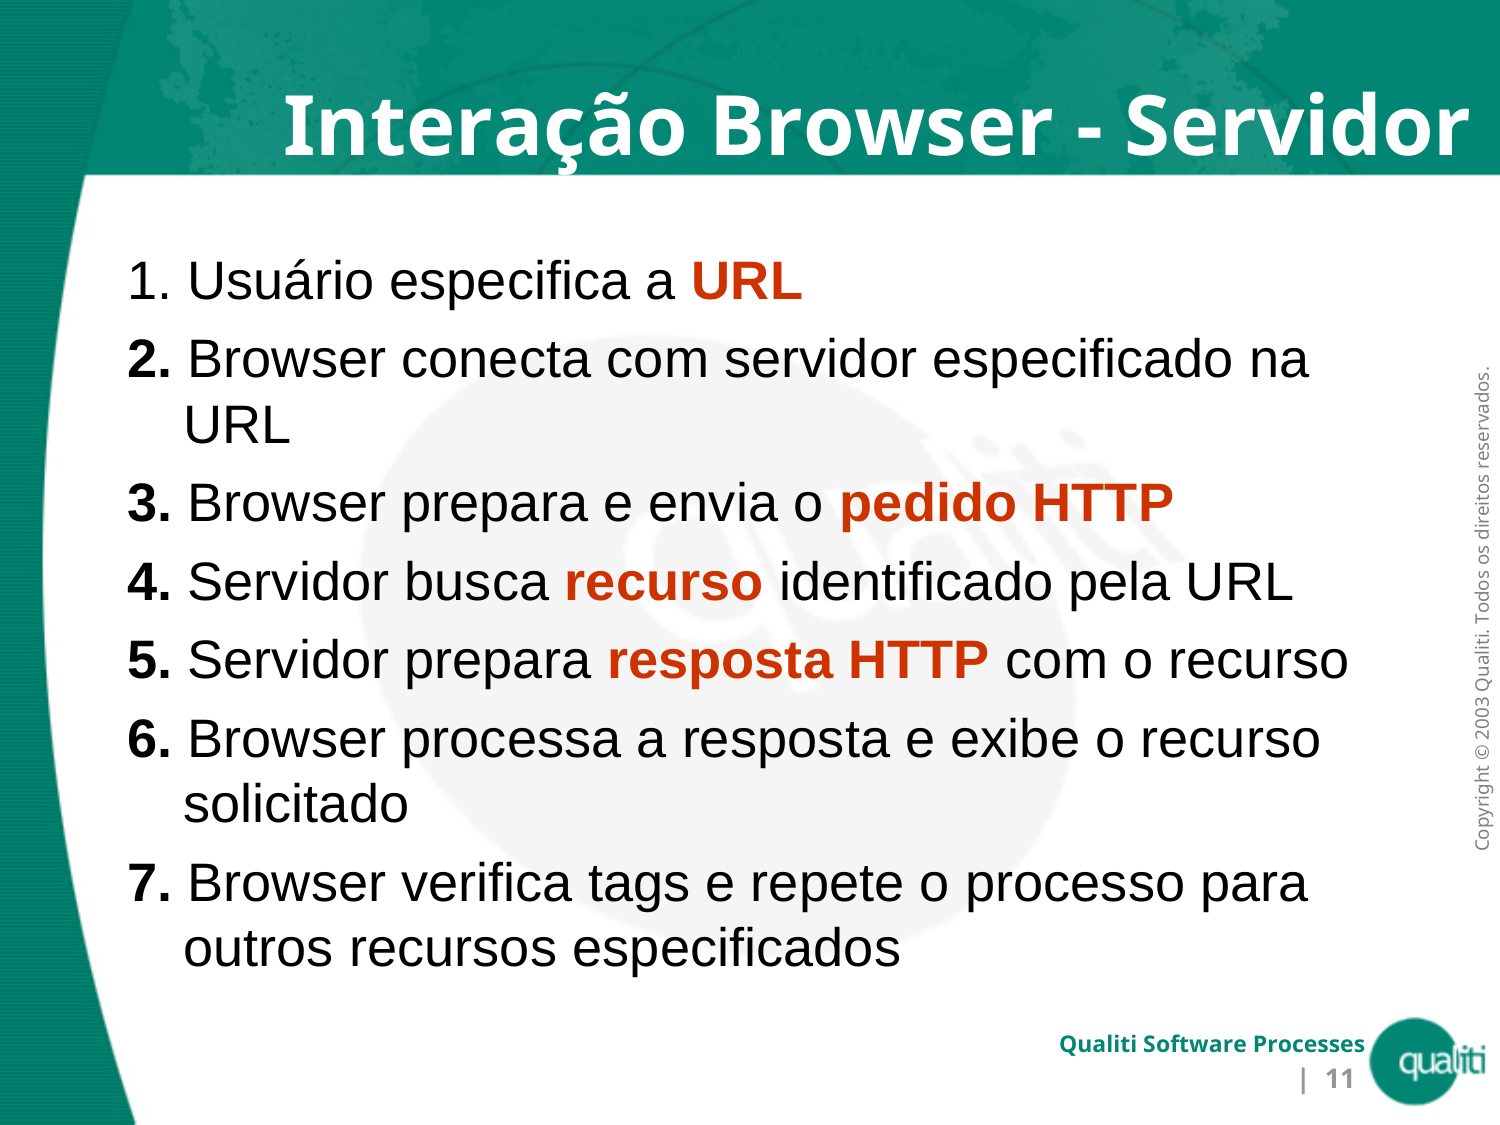

# Interação Browser - Servidor
1. Usuário especifica a URL
2. Browser conecta com servidor especificado na URL
3. Browser prepara e envia o pedido HTTP
4. Servidor busca recurso identificado pela URL
5. Servidor prepara resposta HTTP com o recurso
6. Browser processa a resposta e exibe o recurso solicitado
7. Browser verifica tags e repete o processo para outros recursos especificados